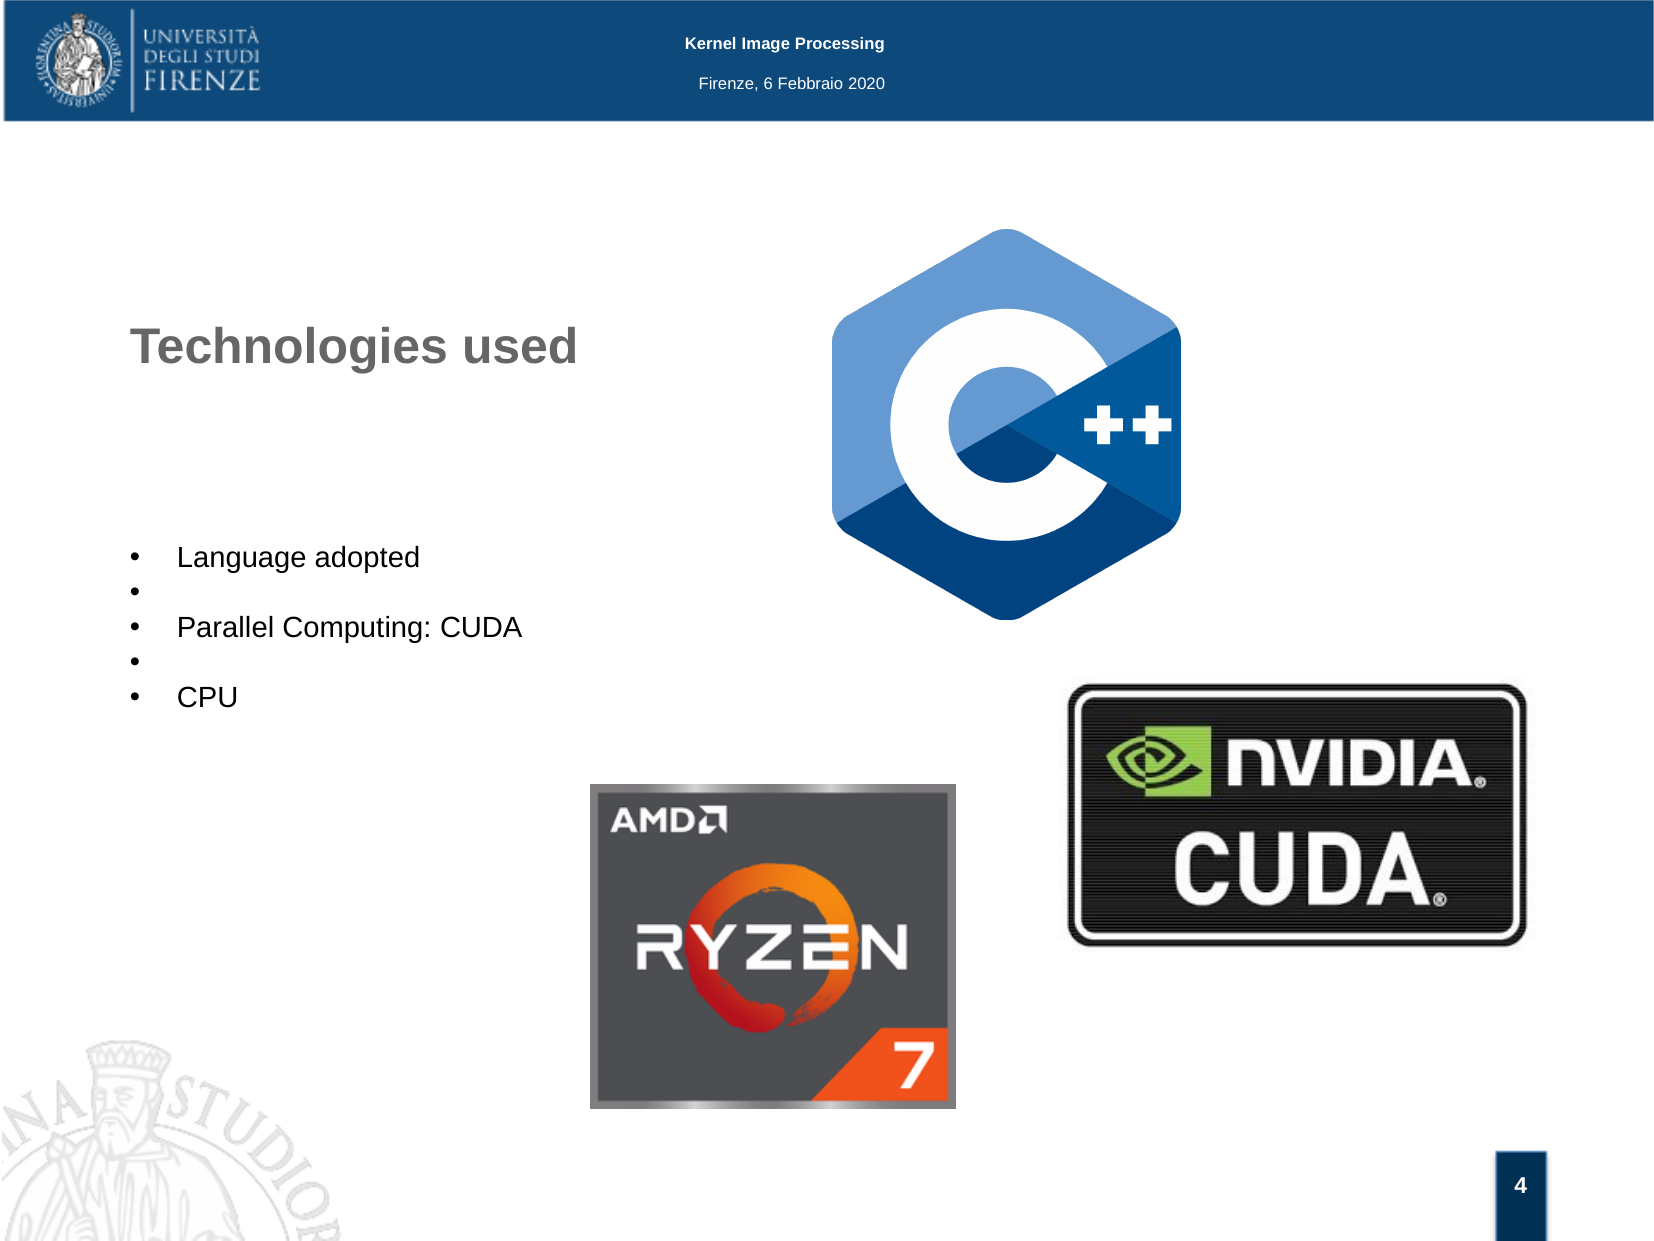

Kernel Image Processing
Firenze, 6 Febbraio 2020
Technologies used
Language adopted
Parallel Computing: CUDA
CPU
4